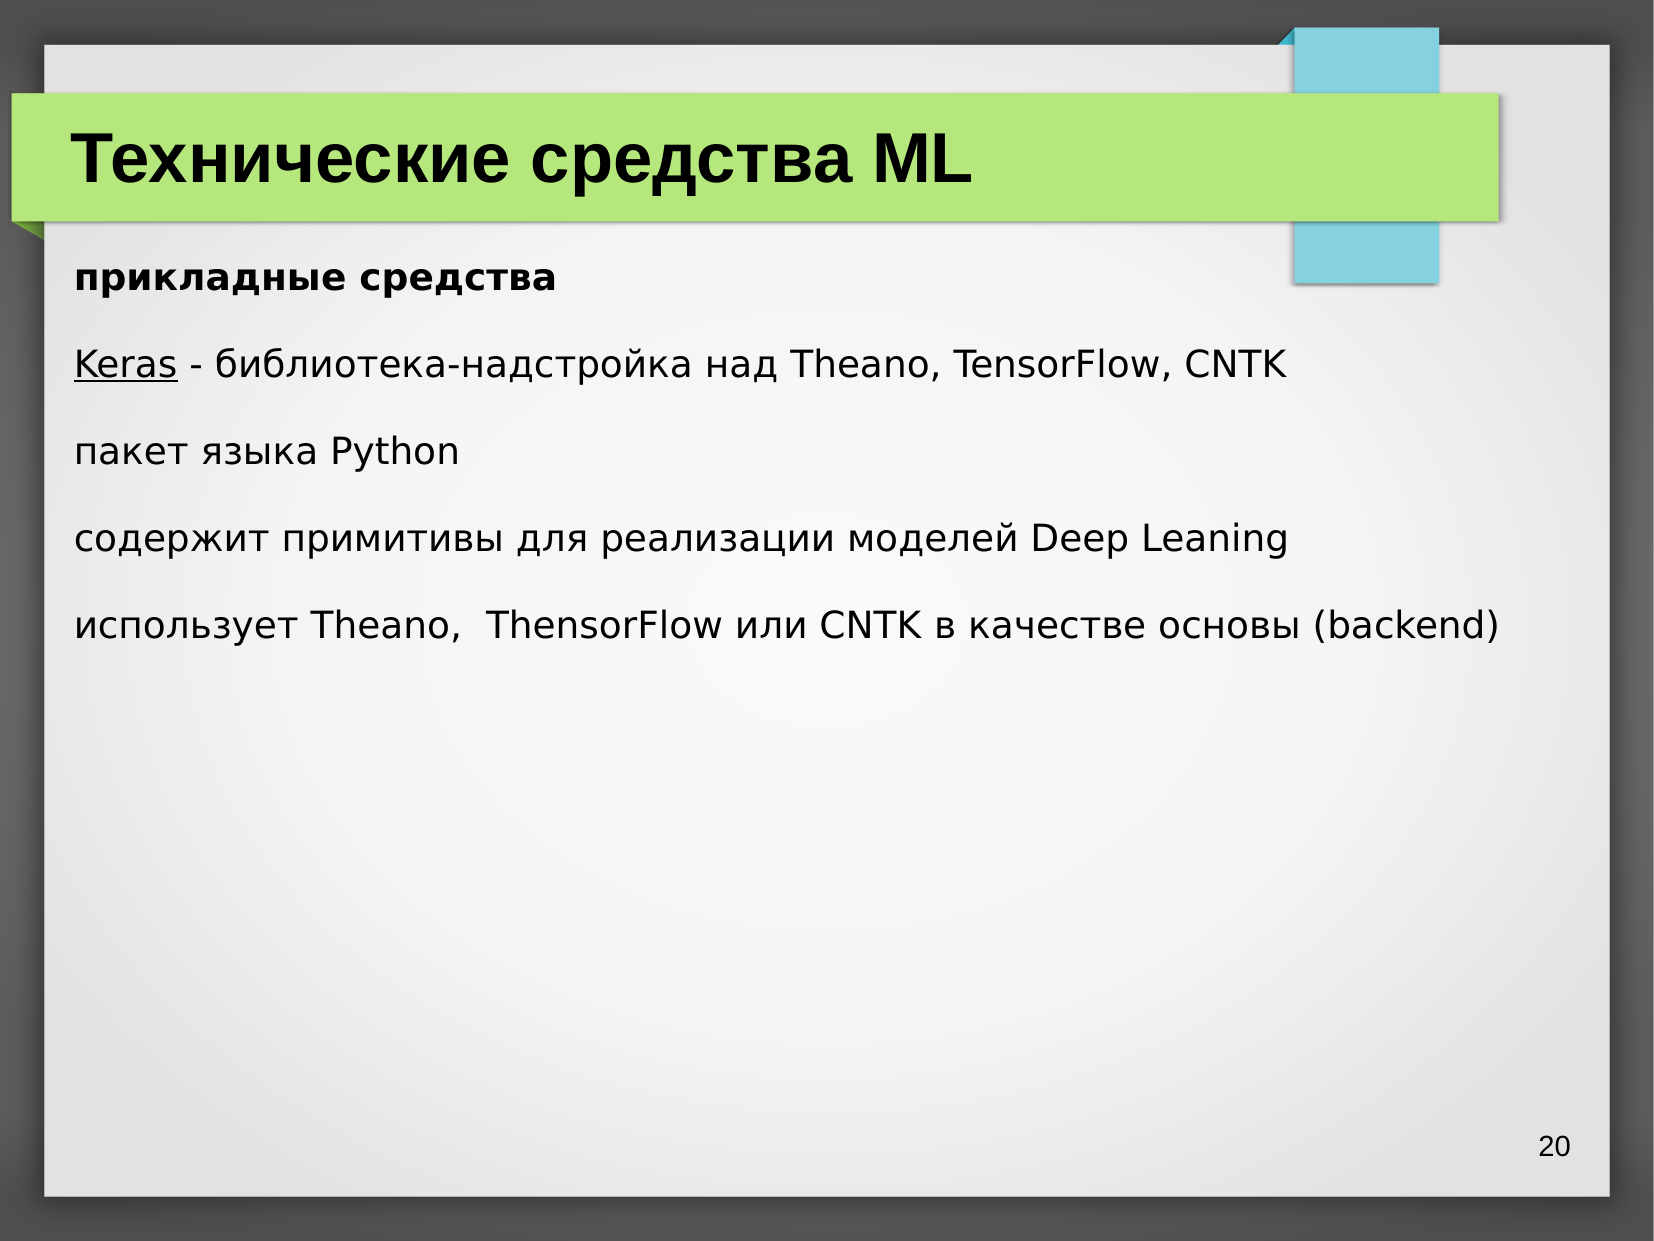

# Технические средства ML
прикладные средства
Keras - библиотека-надстройка над Theano, TensorFlow, CNTK
пакет языка Python
содержит примитивы для реализации моделей Deep Leaning
использует Theano, ThensorFlow или CNTK в качестве основы (backend)
20